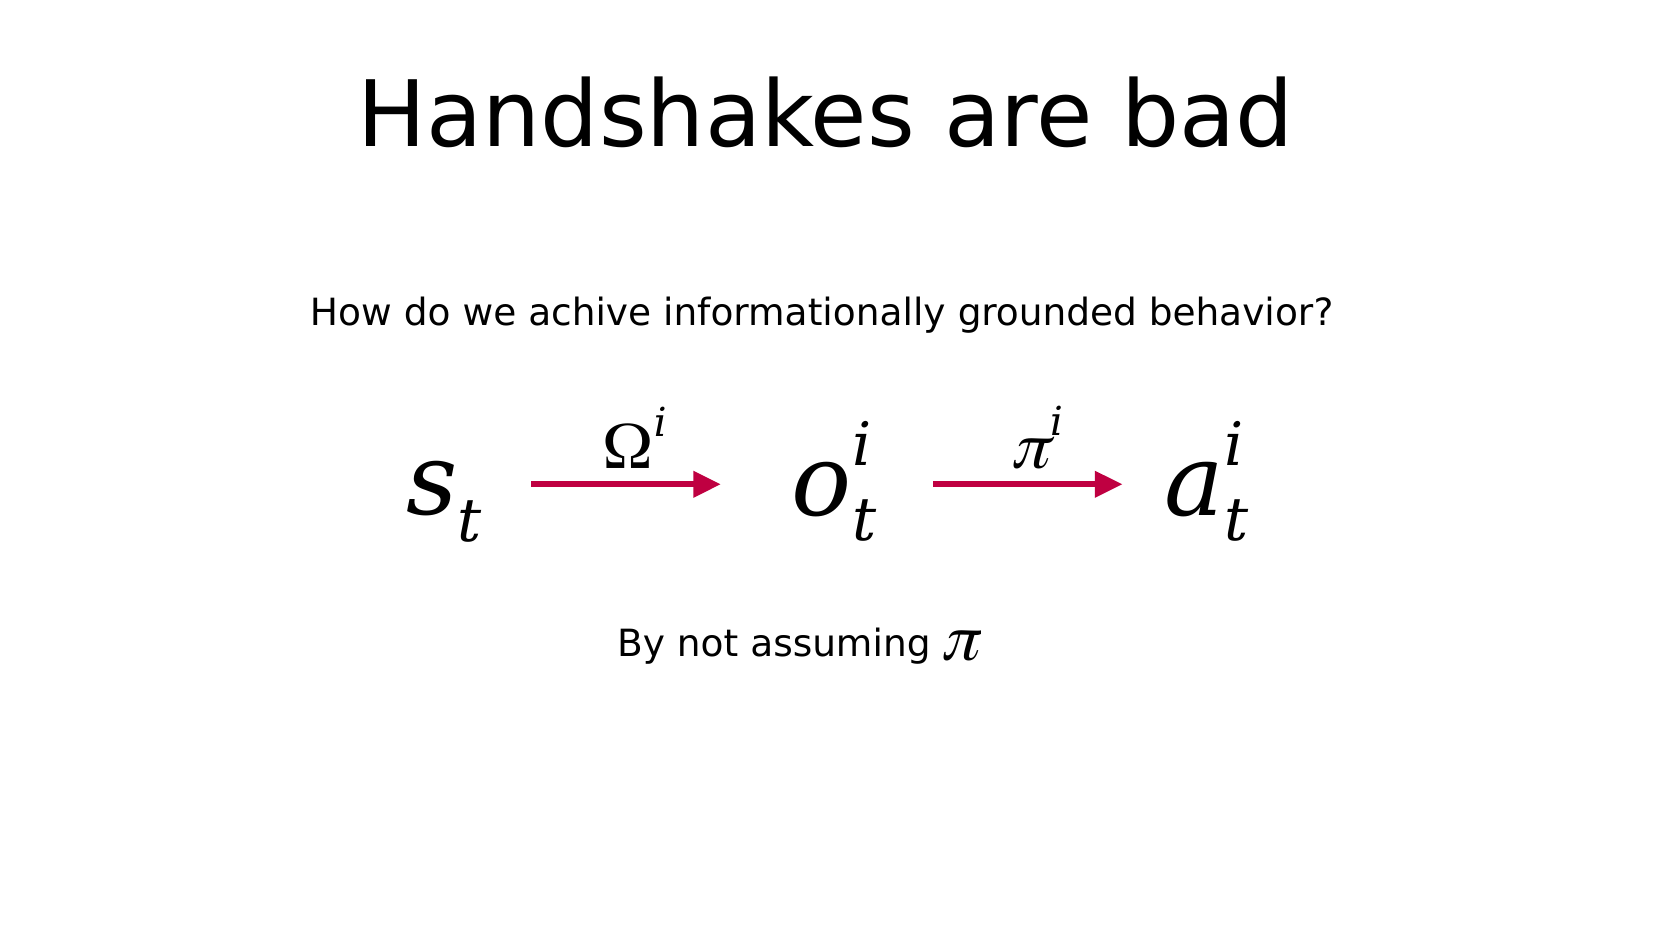

# Handshakes are bad
How do we achive informationally grounded behavior?
By not assuming